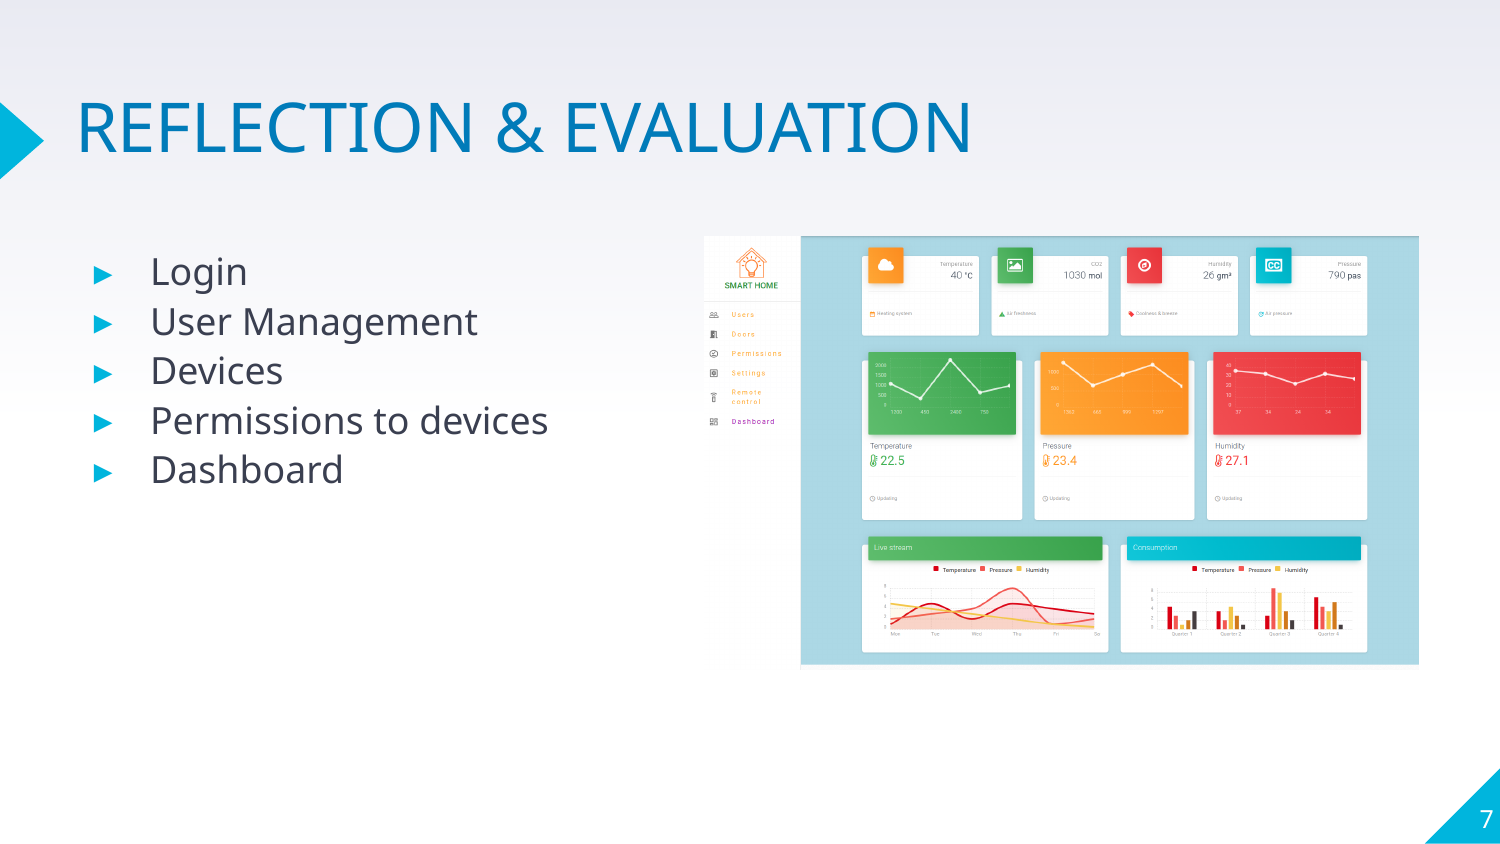

# REFLECTION & EVALUATION
Login
User Management
Devices
Permissions to devices
Dashboard